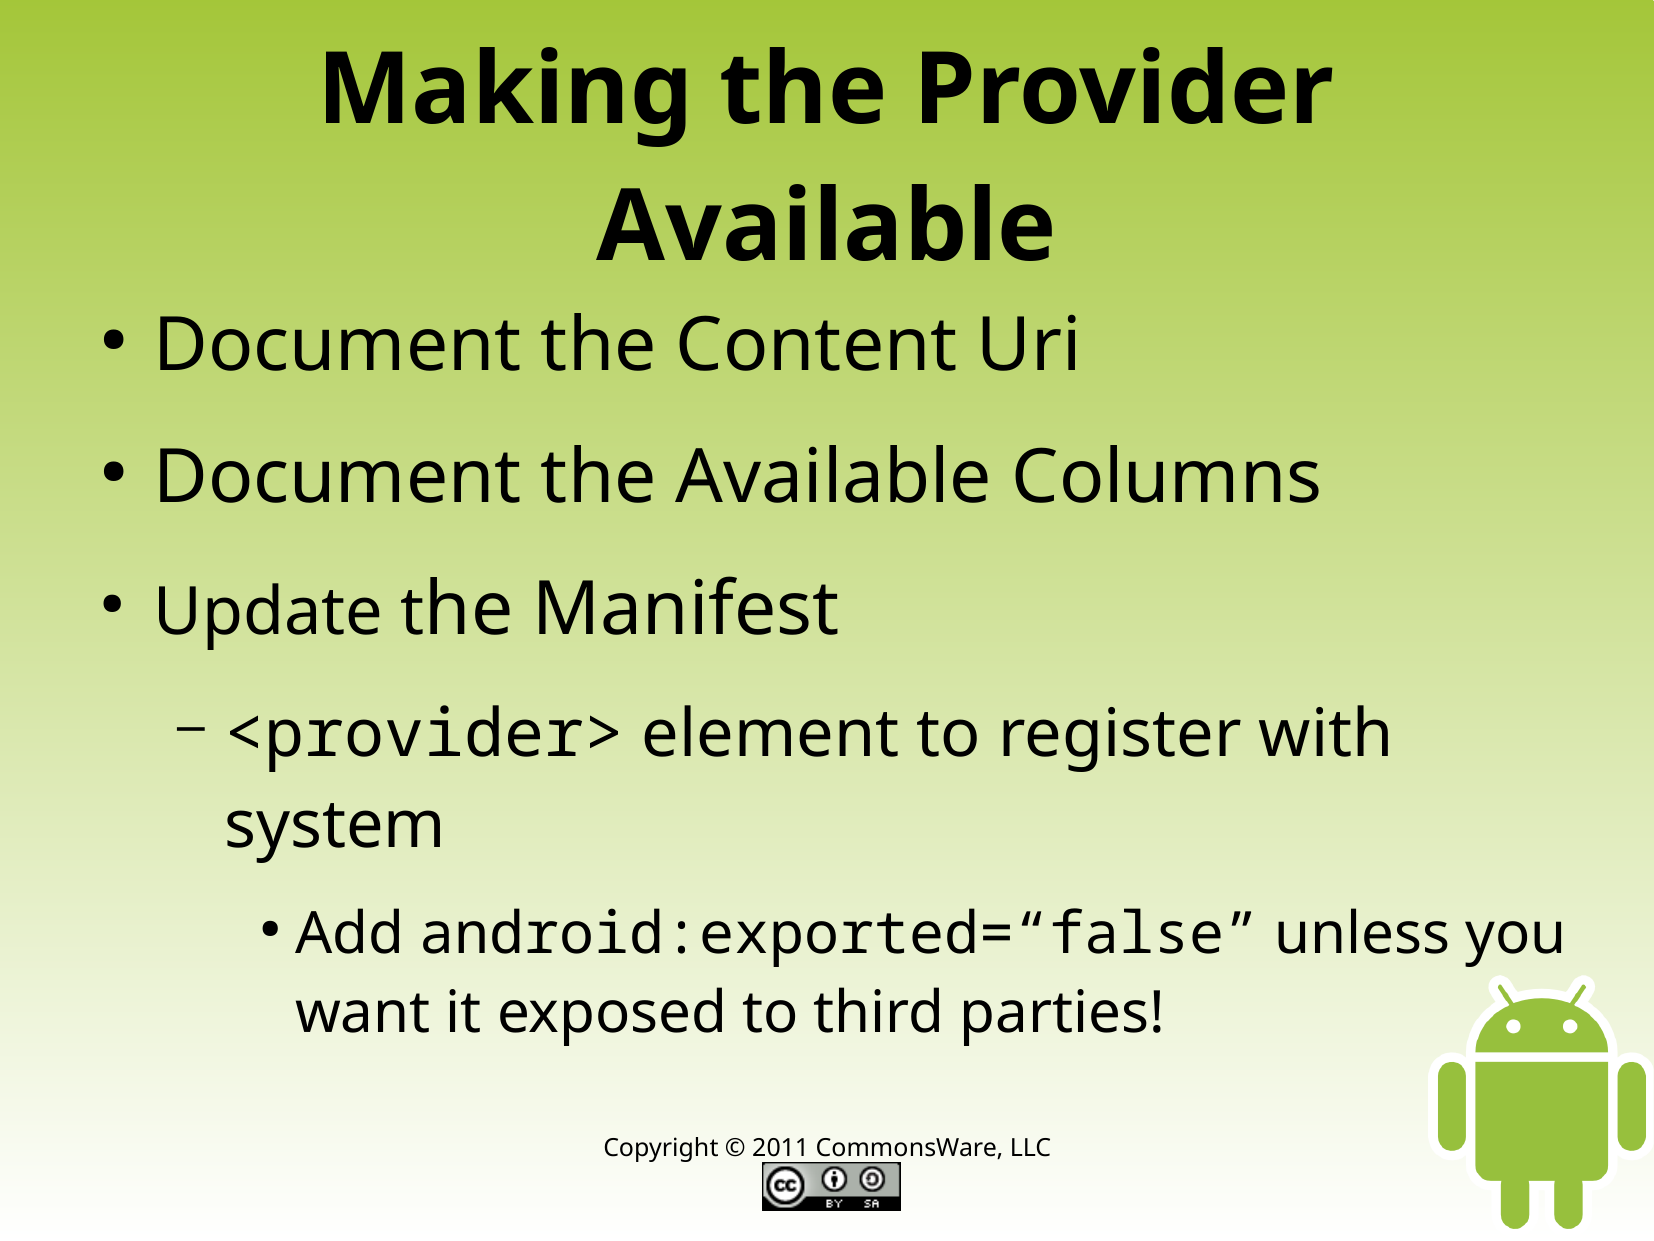

# Making the Provider Available
Document the Content Uri
Document the Available Columns
Update the Manifest
<provider> element to register with
system
Add android:exported=“false” unless you
want it exposed to third parties!